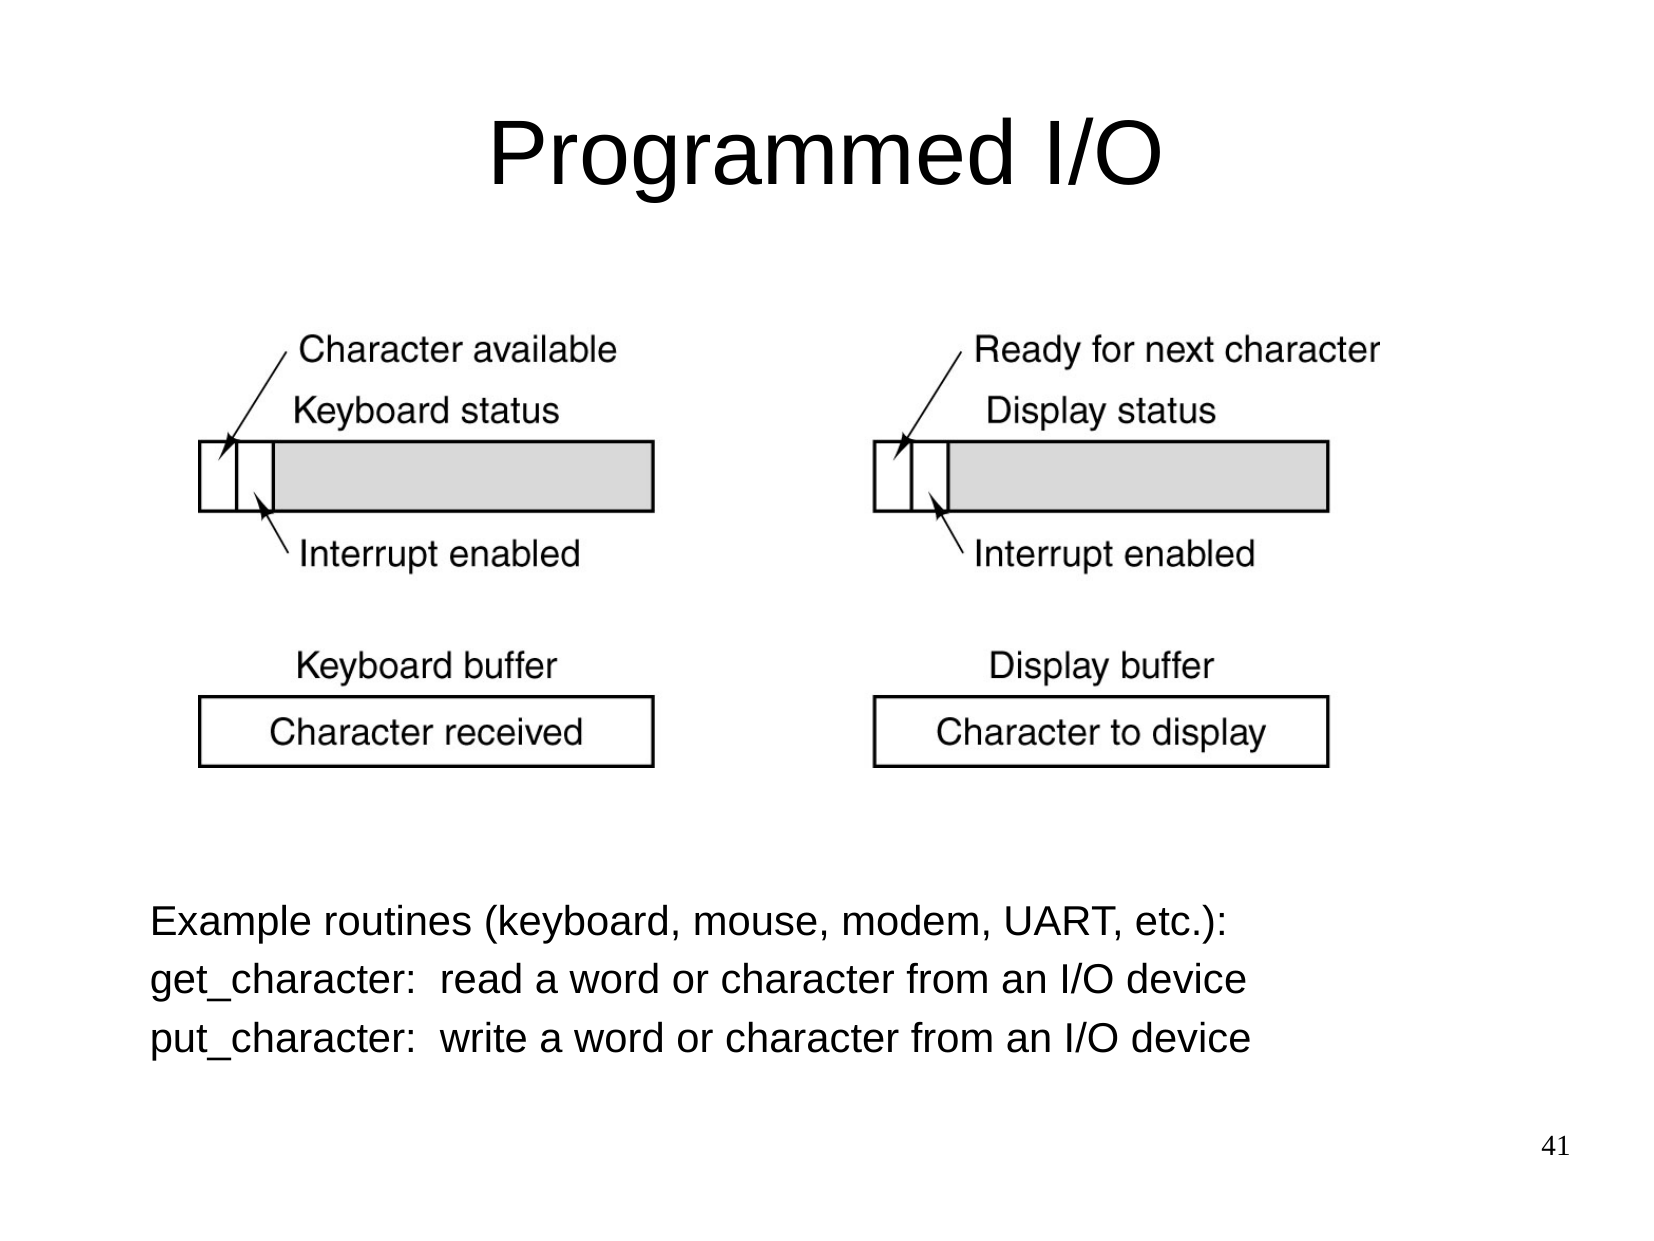

# Programmed I/O
Example routines (keyboard, mouse, modem, UART, etc.):
get_character: read a word or character from an I/O device
put_character: write a word or character from an I/O device
41